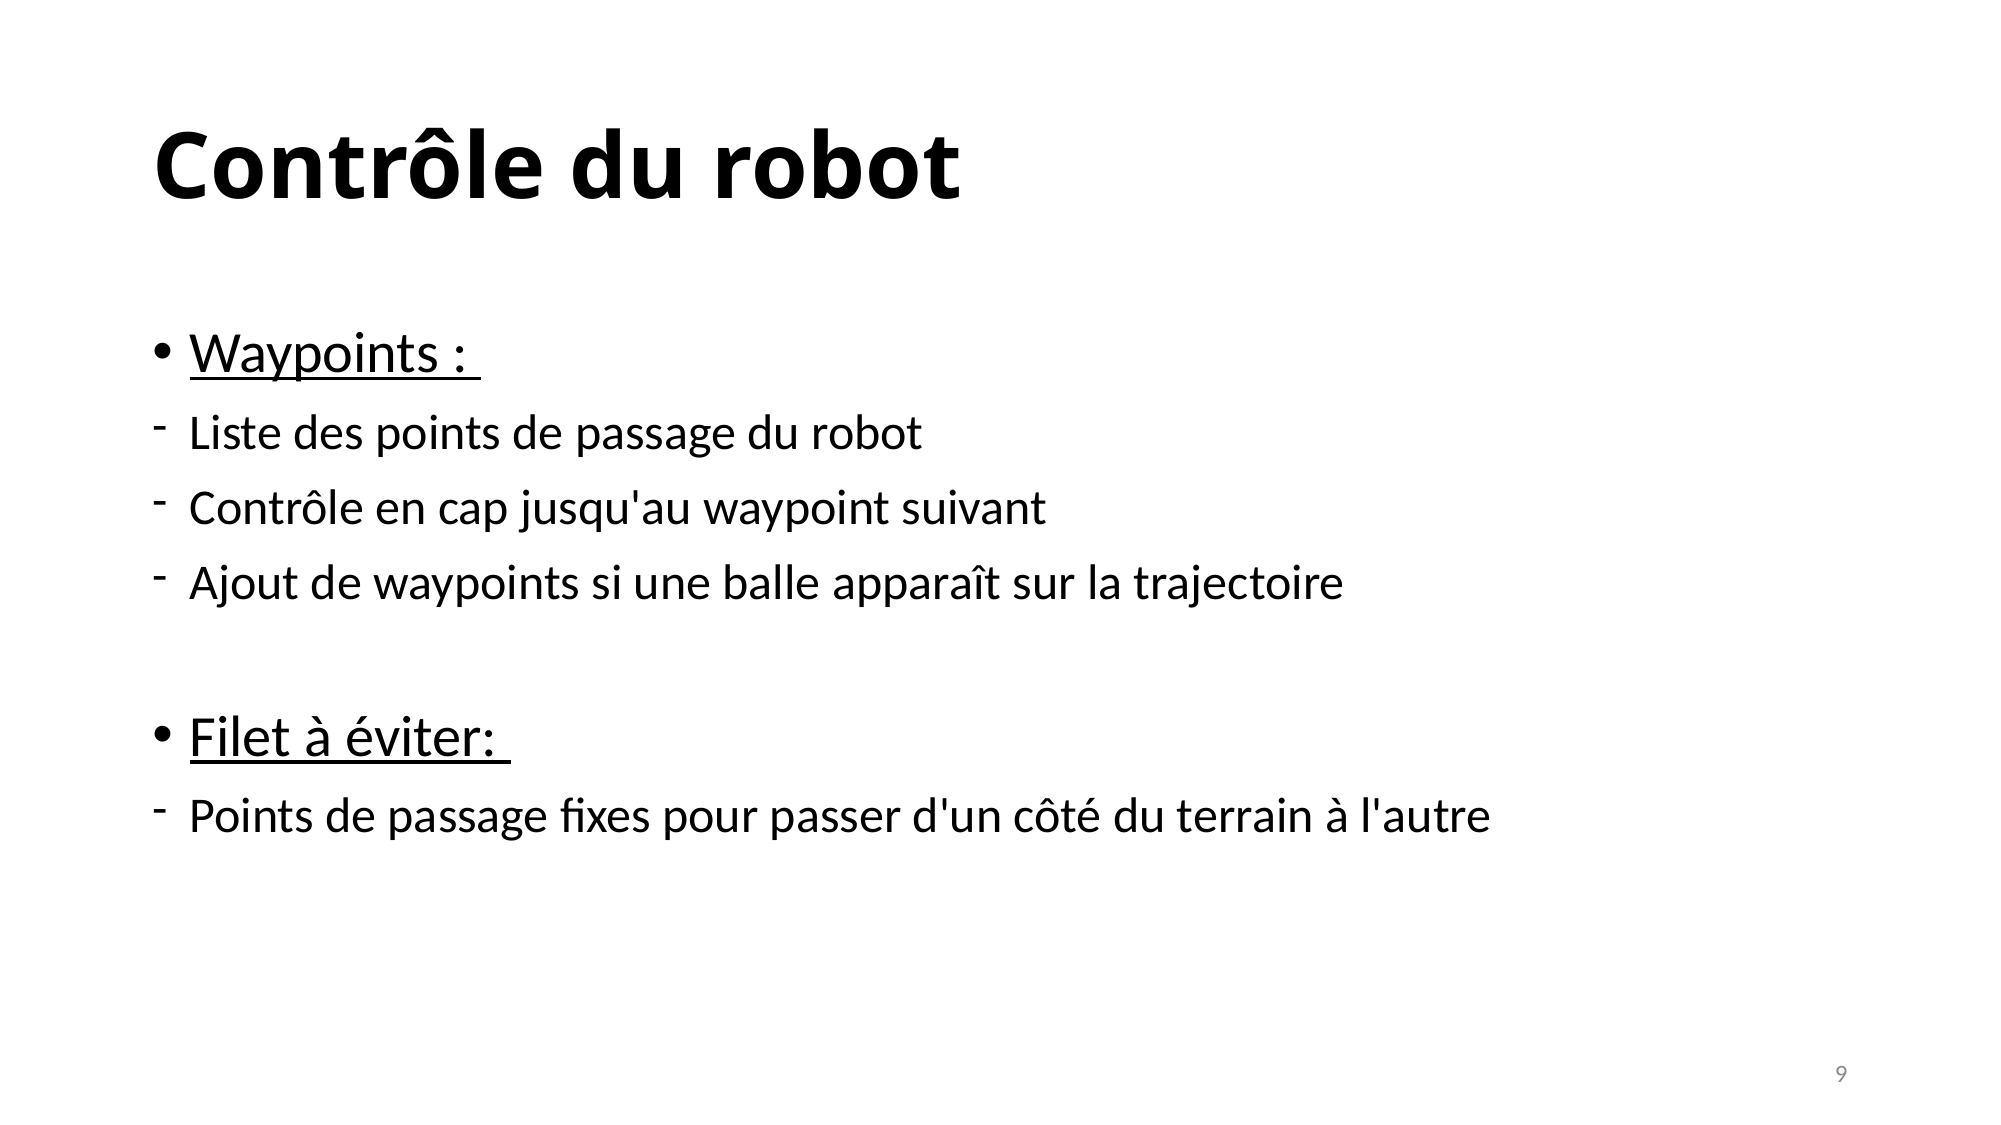

Contrôle du robot
Waypoints :
Liste des points de passage du robot
Contrôle en cap jusqu'au waypoint suivant
Ajout de waypoints si une balle apparaît sur la trajectoire
Filet à éviter:
Points de passage fixes pour passer d'un côté du terrain à l'autre